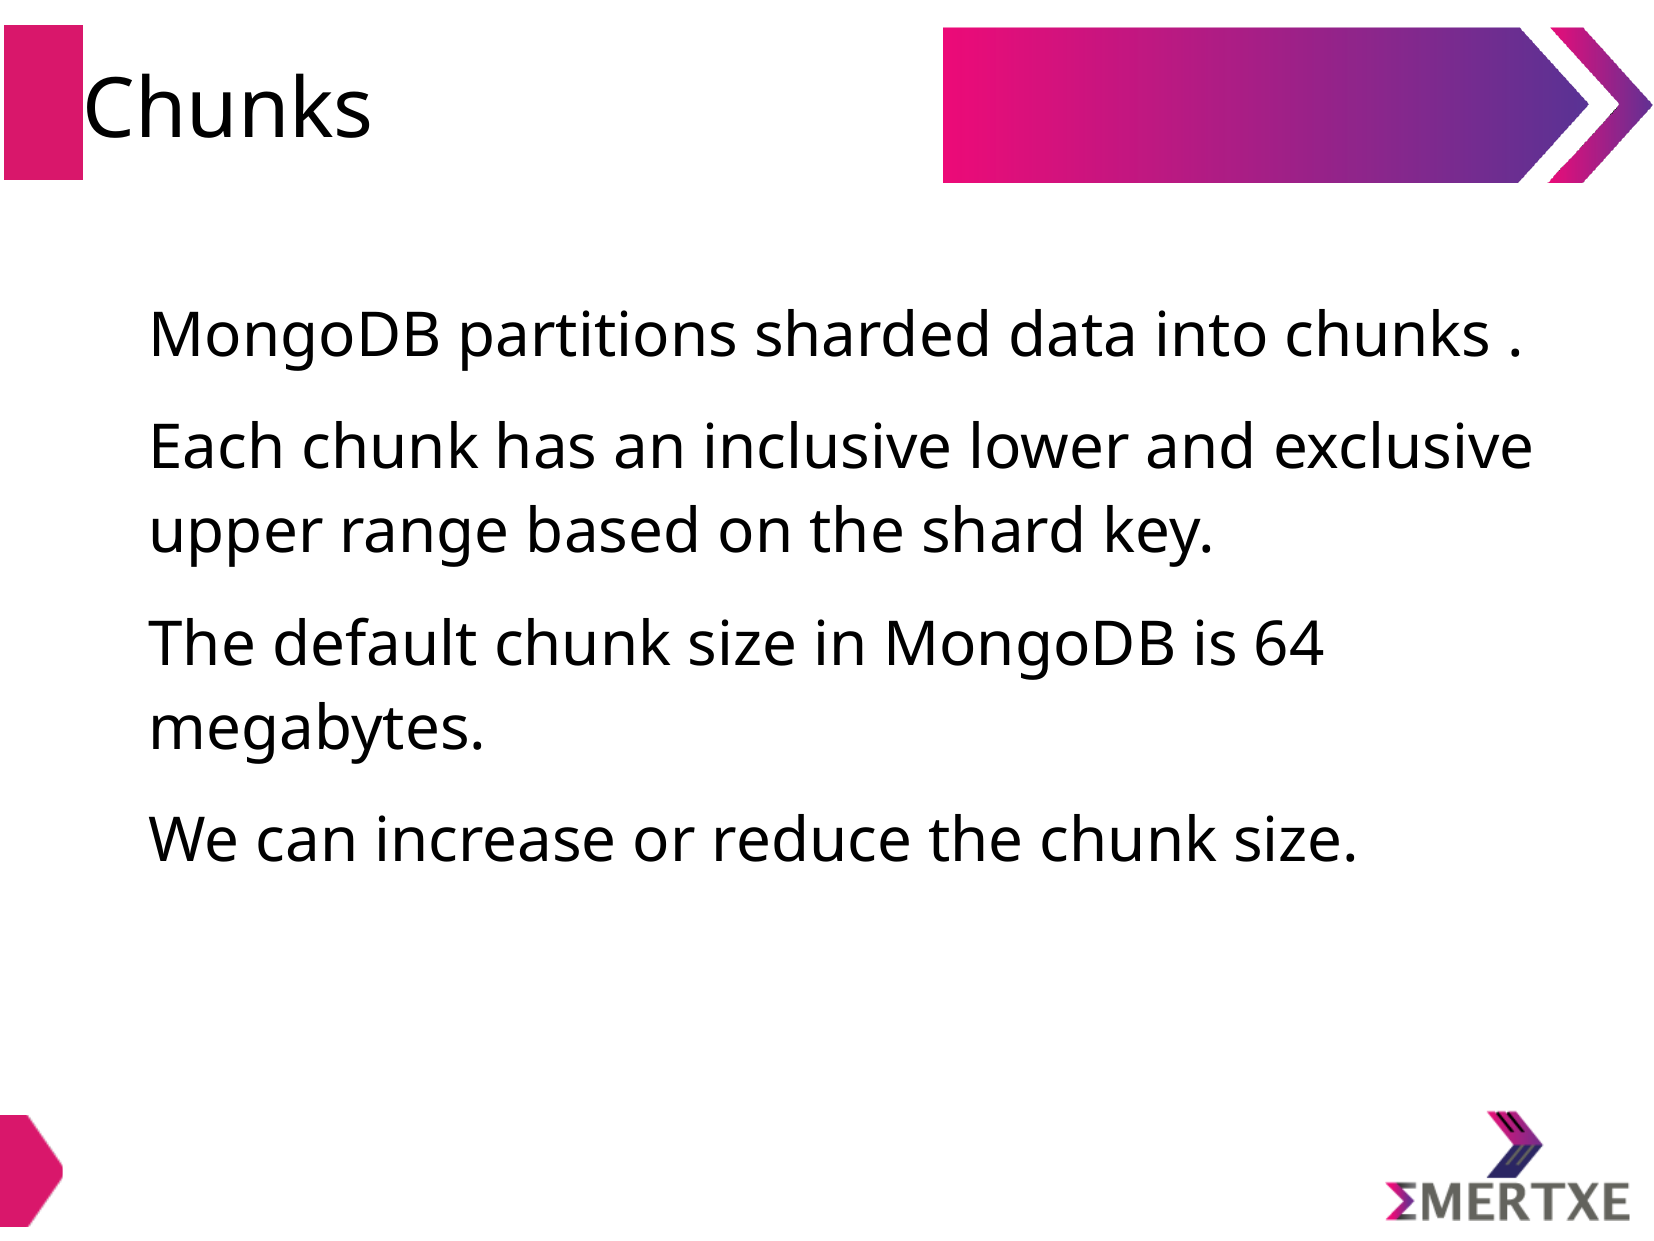

# Chunks
MongoDB partitions sharded data into chunks .
Each chunk has an inclusive lower and exclusive upper range based on the shard key.
The default chunk size in MongoDB is 64 megabytes.
We can increase or reduce the chunk size.